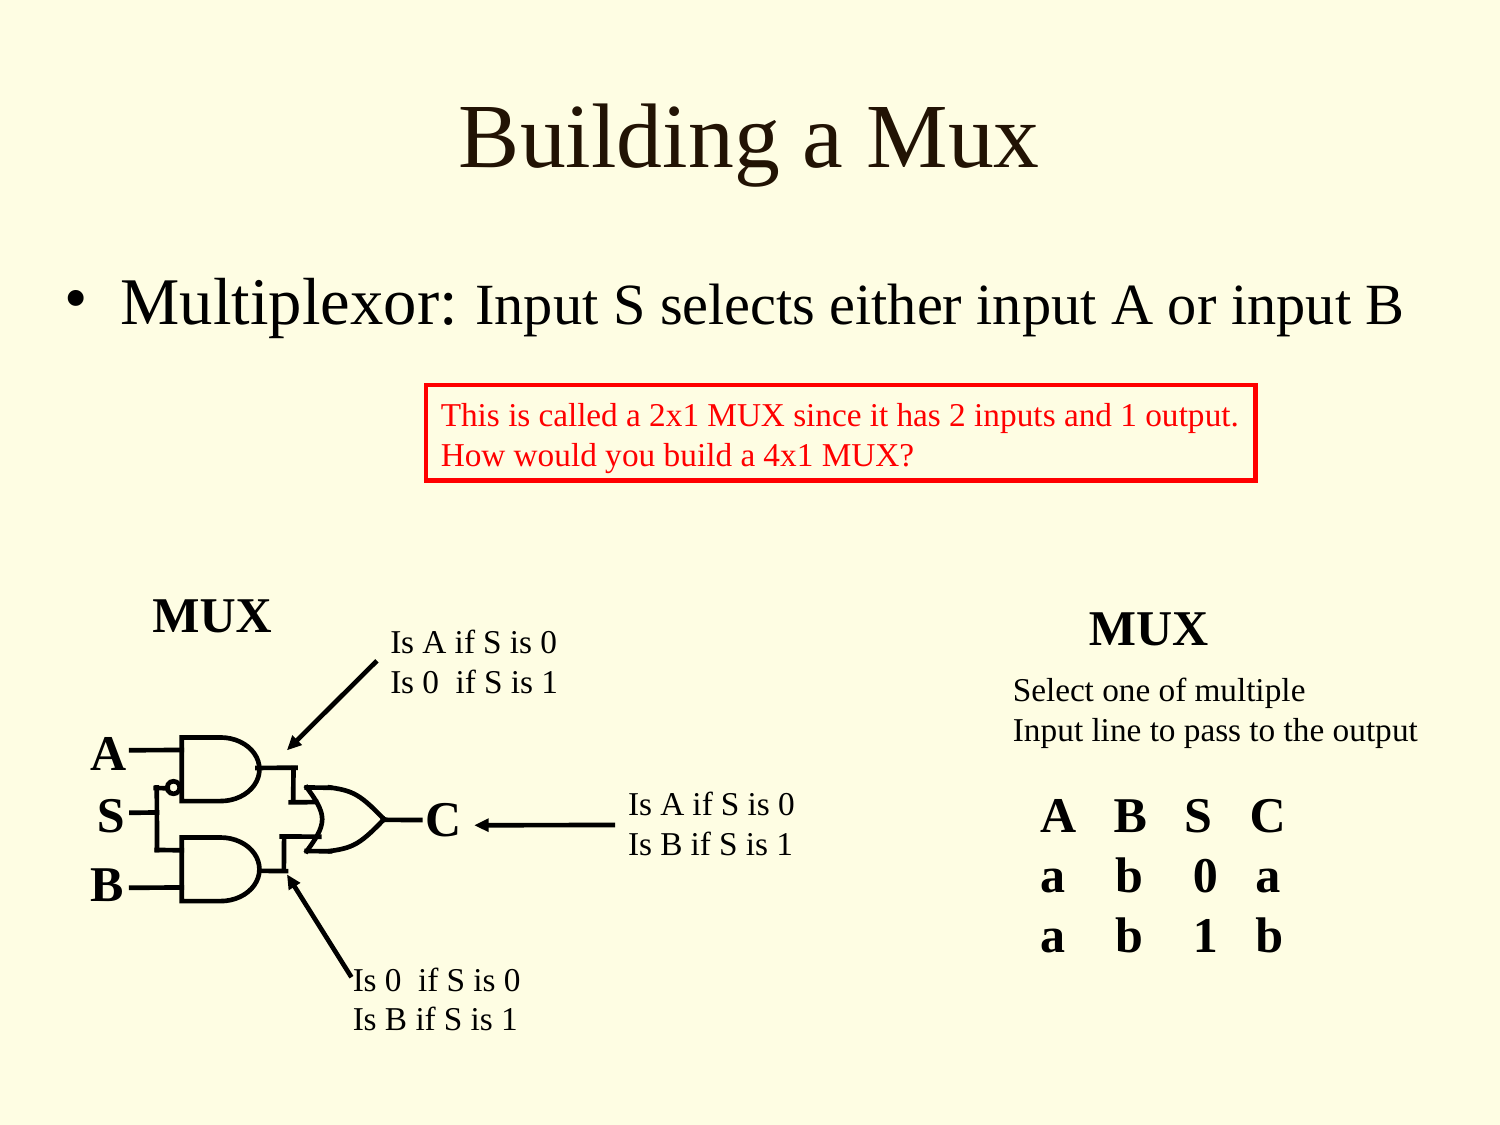

# Building a Mux
Multiplexor: Input S selects either input A or input B
This is called a 2x1 MUX since it has 2 inputs and 1 output.
How would you build a 4x1 MUX?
MUX
A
S
C
B
MUX
Is A if S is 0
Is 0 if S is 1
Select one of multiple
Input line to pass to the output
Is A if S is 0
Is B if S is 1
A B S C
a b 0 a
a b 1 b
Is 0 if S is 0
Is B if S is 1